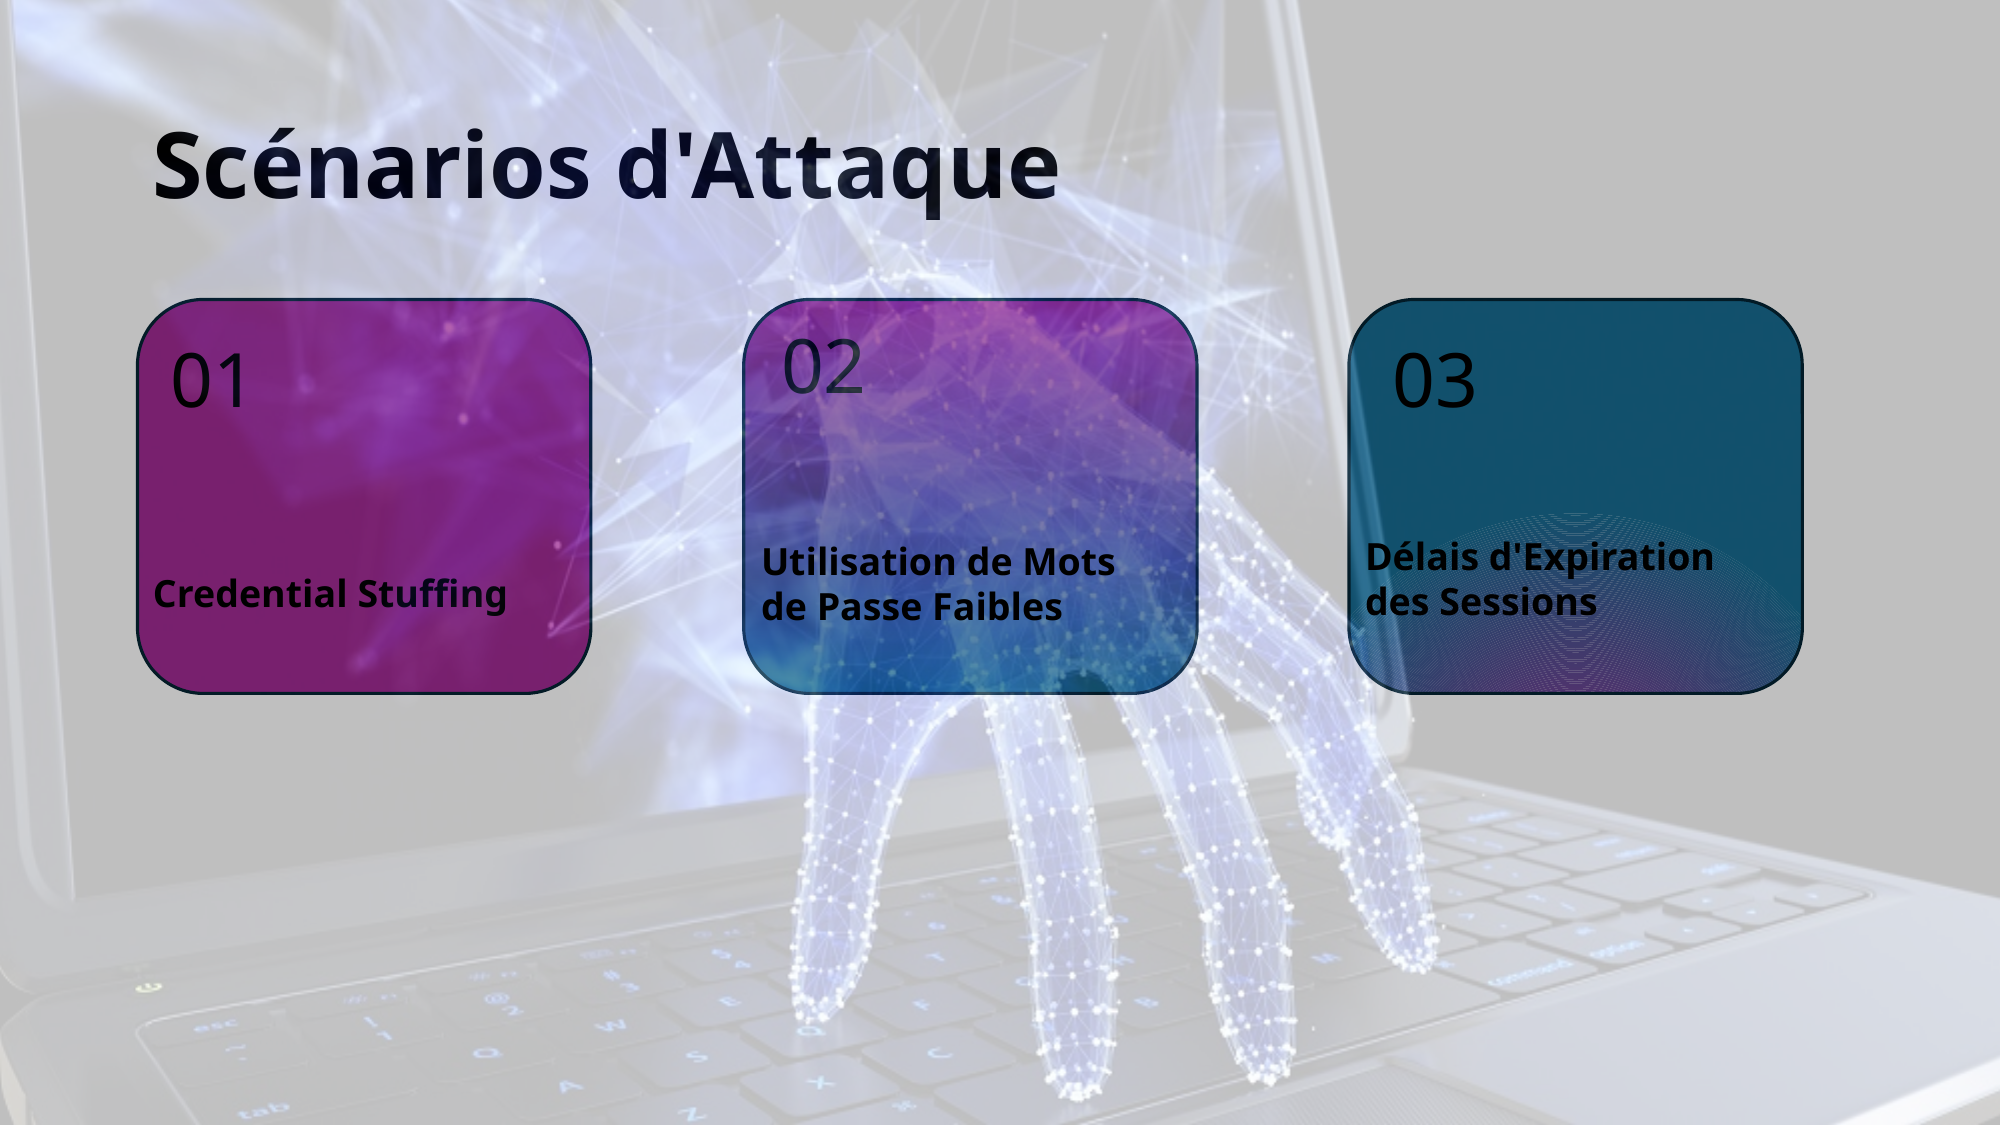

# Scénarios d'Attaque
02
01
03
Délais d'Expiration des Sessions
Utilisation de Mots de Passe Faibles
Credential Stuffing